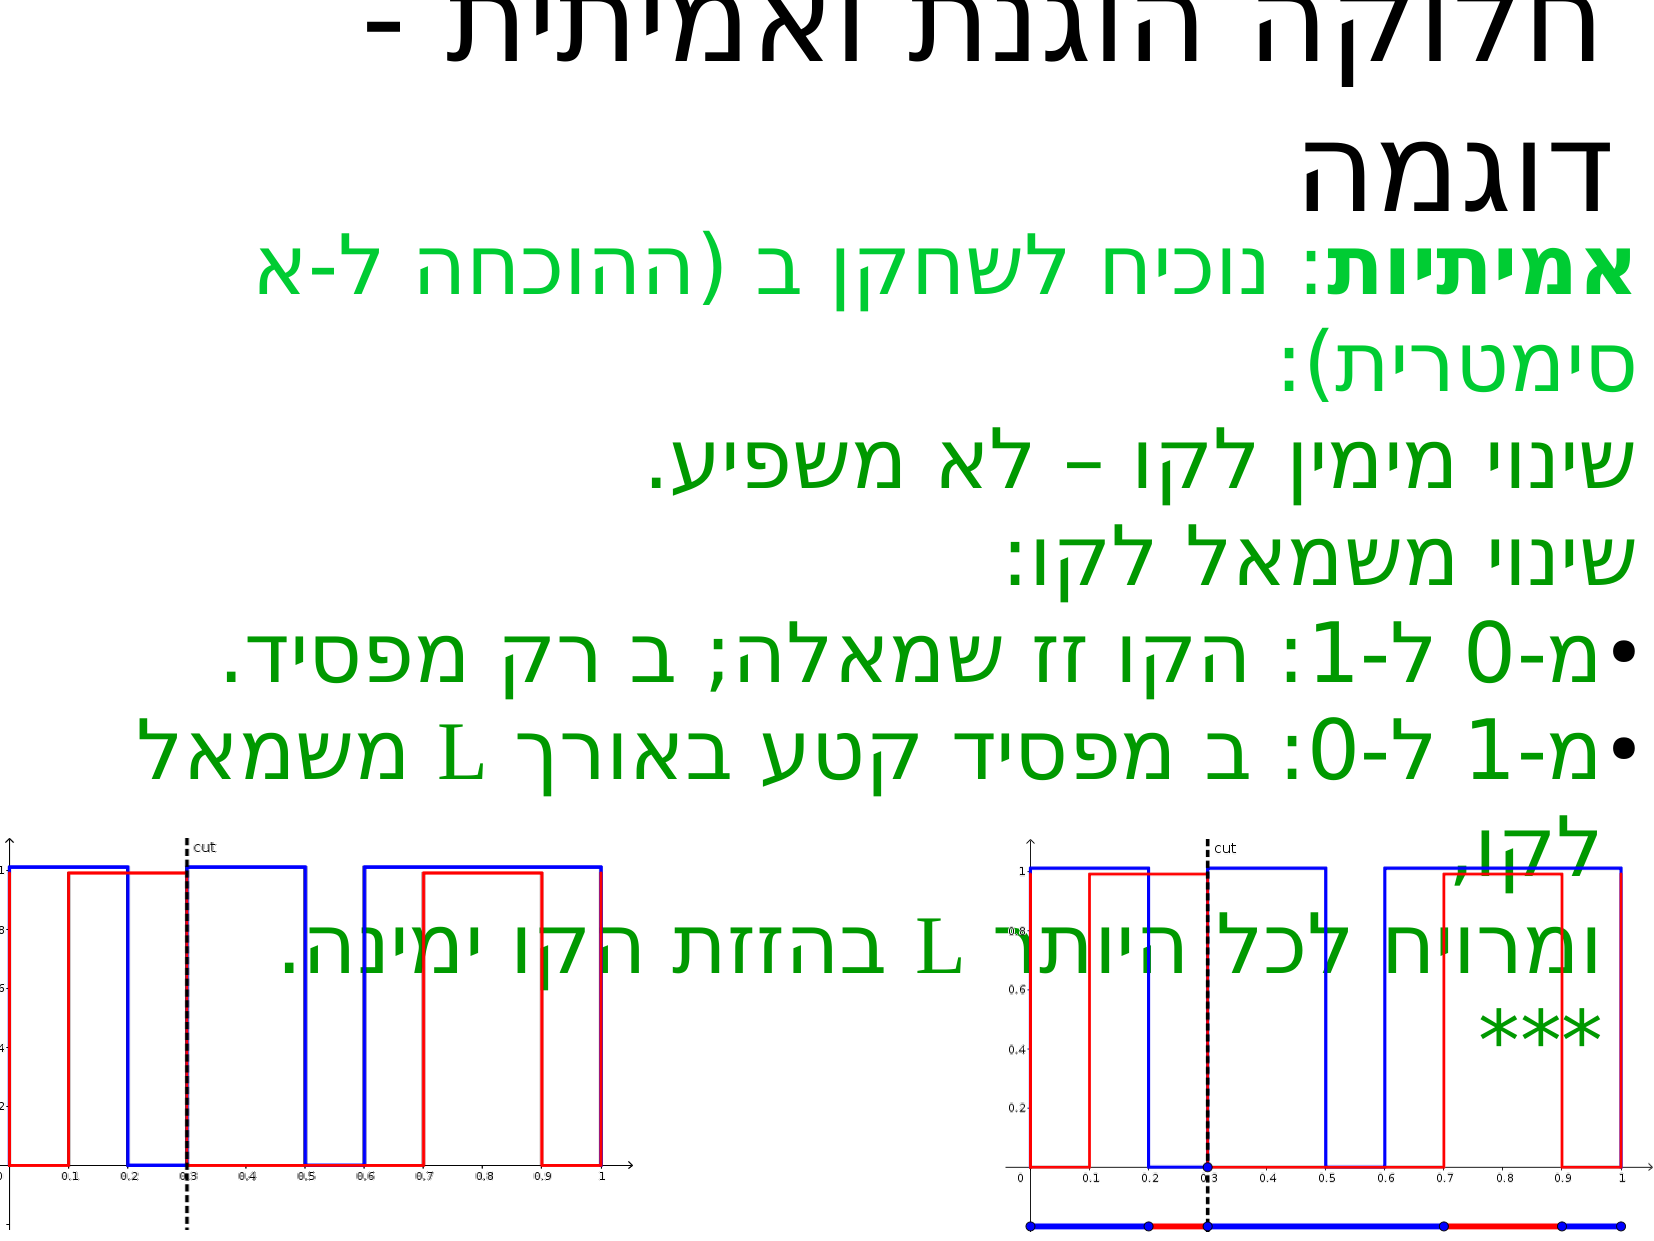

# חלוקה הוגנת ואמיתית - דוגמה
אמיתיות: נוכיח לשחקן ב (ההוכחה ל-א סימטרית):
שינוי מימין לקו – לא משפיע.
שינוי משמאל לקו:
מ-0 ל-1: הקו זז שמאלה; ב רק מפסיד.
מ-1 ל-0: ב מפסיד קטע באורך L משמאל לקו,
ומרויח לכל היותר L בהזזת הקו ימינה. ***